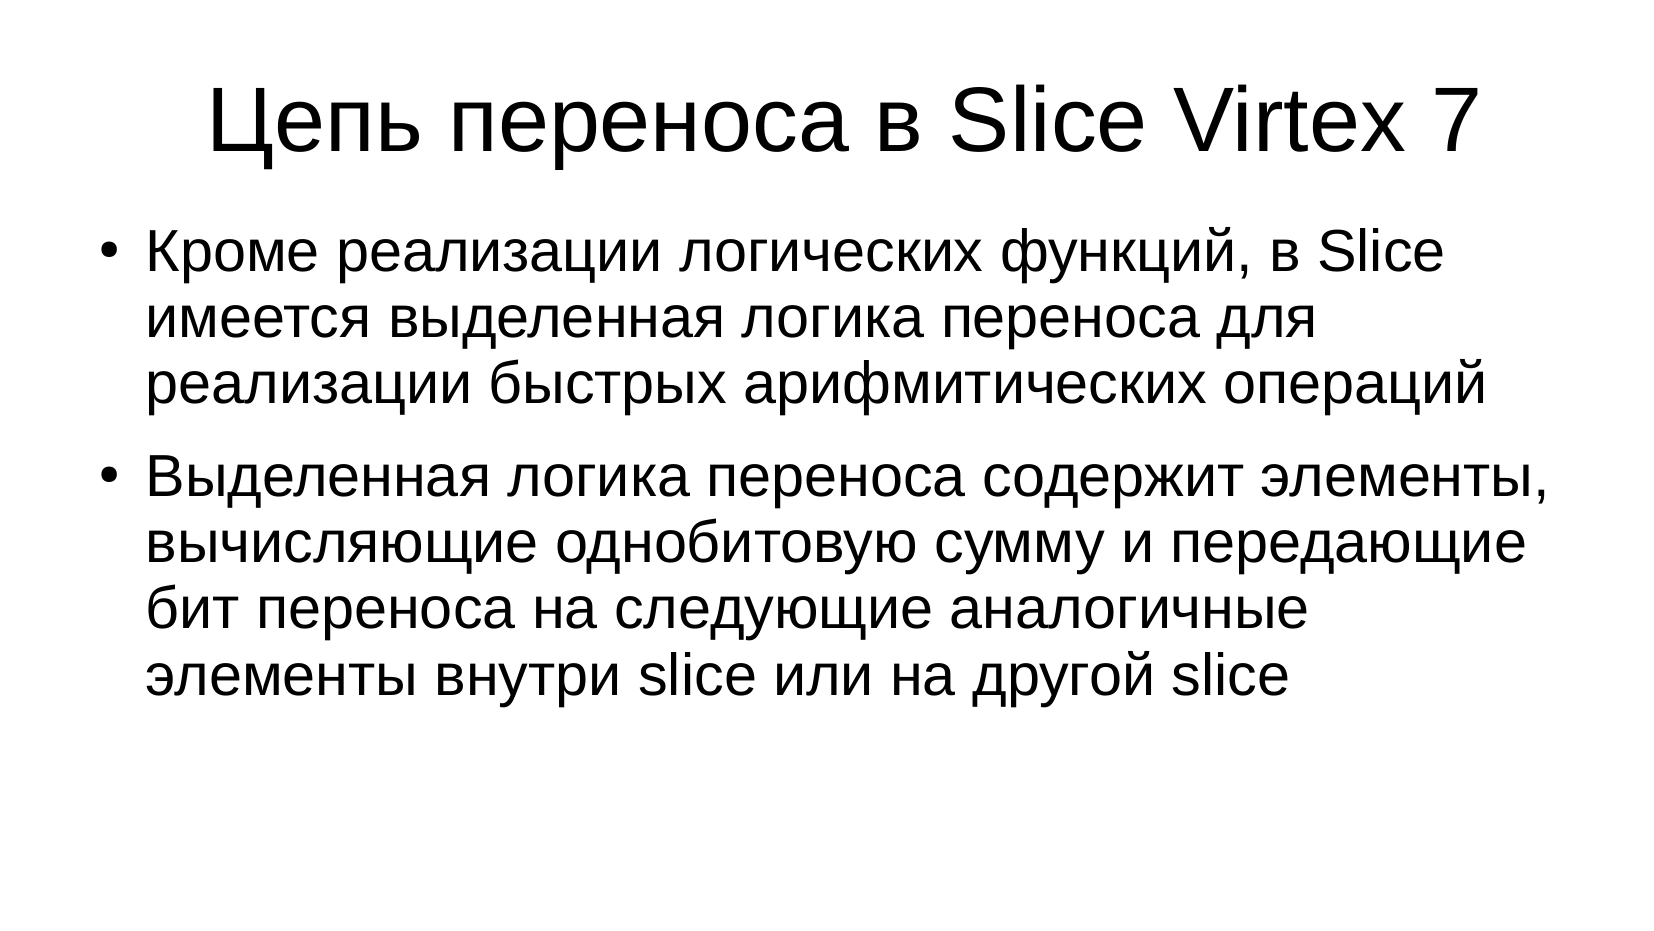

Цепь переноса в Slice Virtex 7
# Кроме реализации логических функций, в Slice имеется выделенная логика переноса для реализации быстрых арифмитических операций
Выделенная логика переноса содержит элементы, вычисляющие однобитовую сумму и передающие бит переноса на следующие аналогичные элементы внутри slice или на другой slice